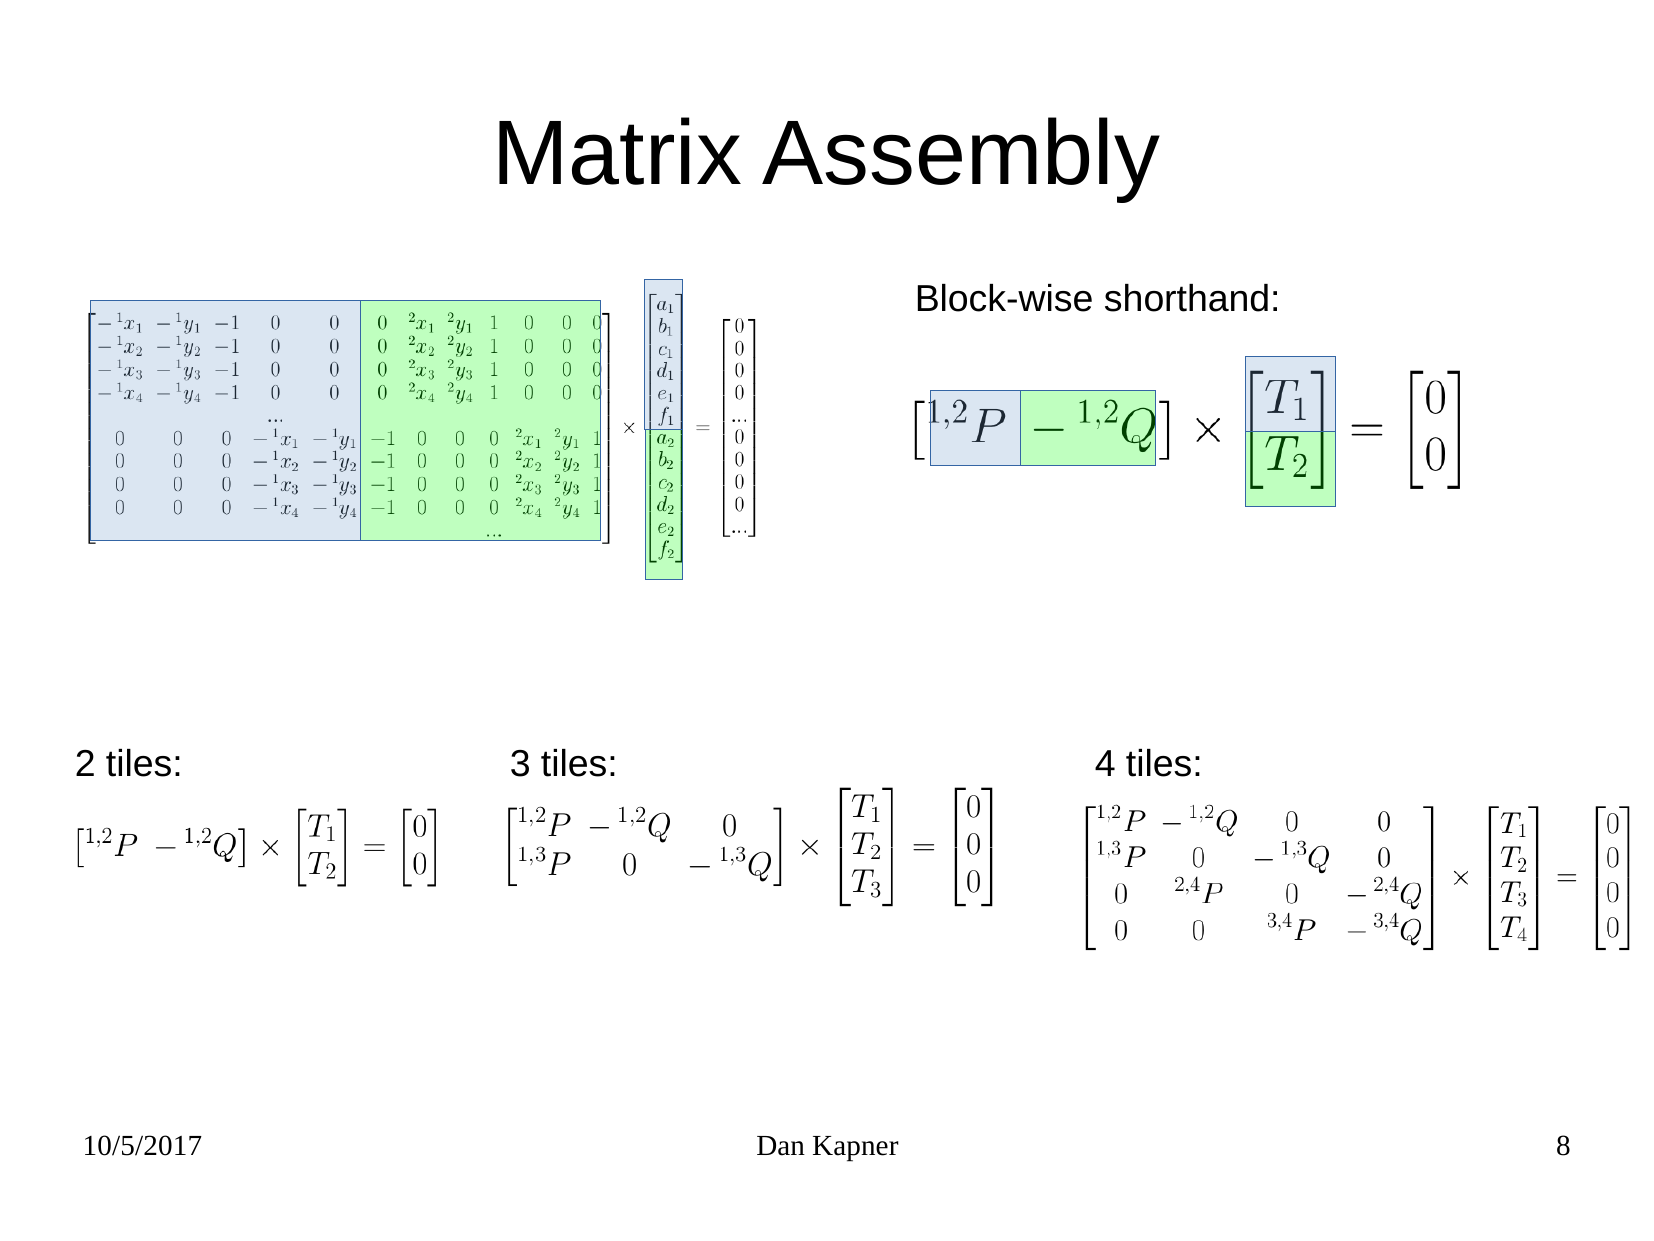

# Matrix Assembly
Block-wise shorthand:
2 tiles:
3 tiles:
4 tiles:
10/5/2017
Dan Kapner
8